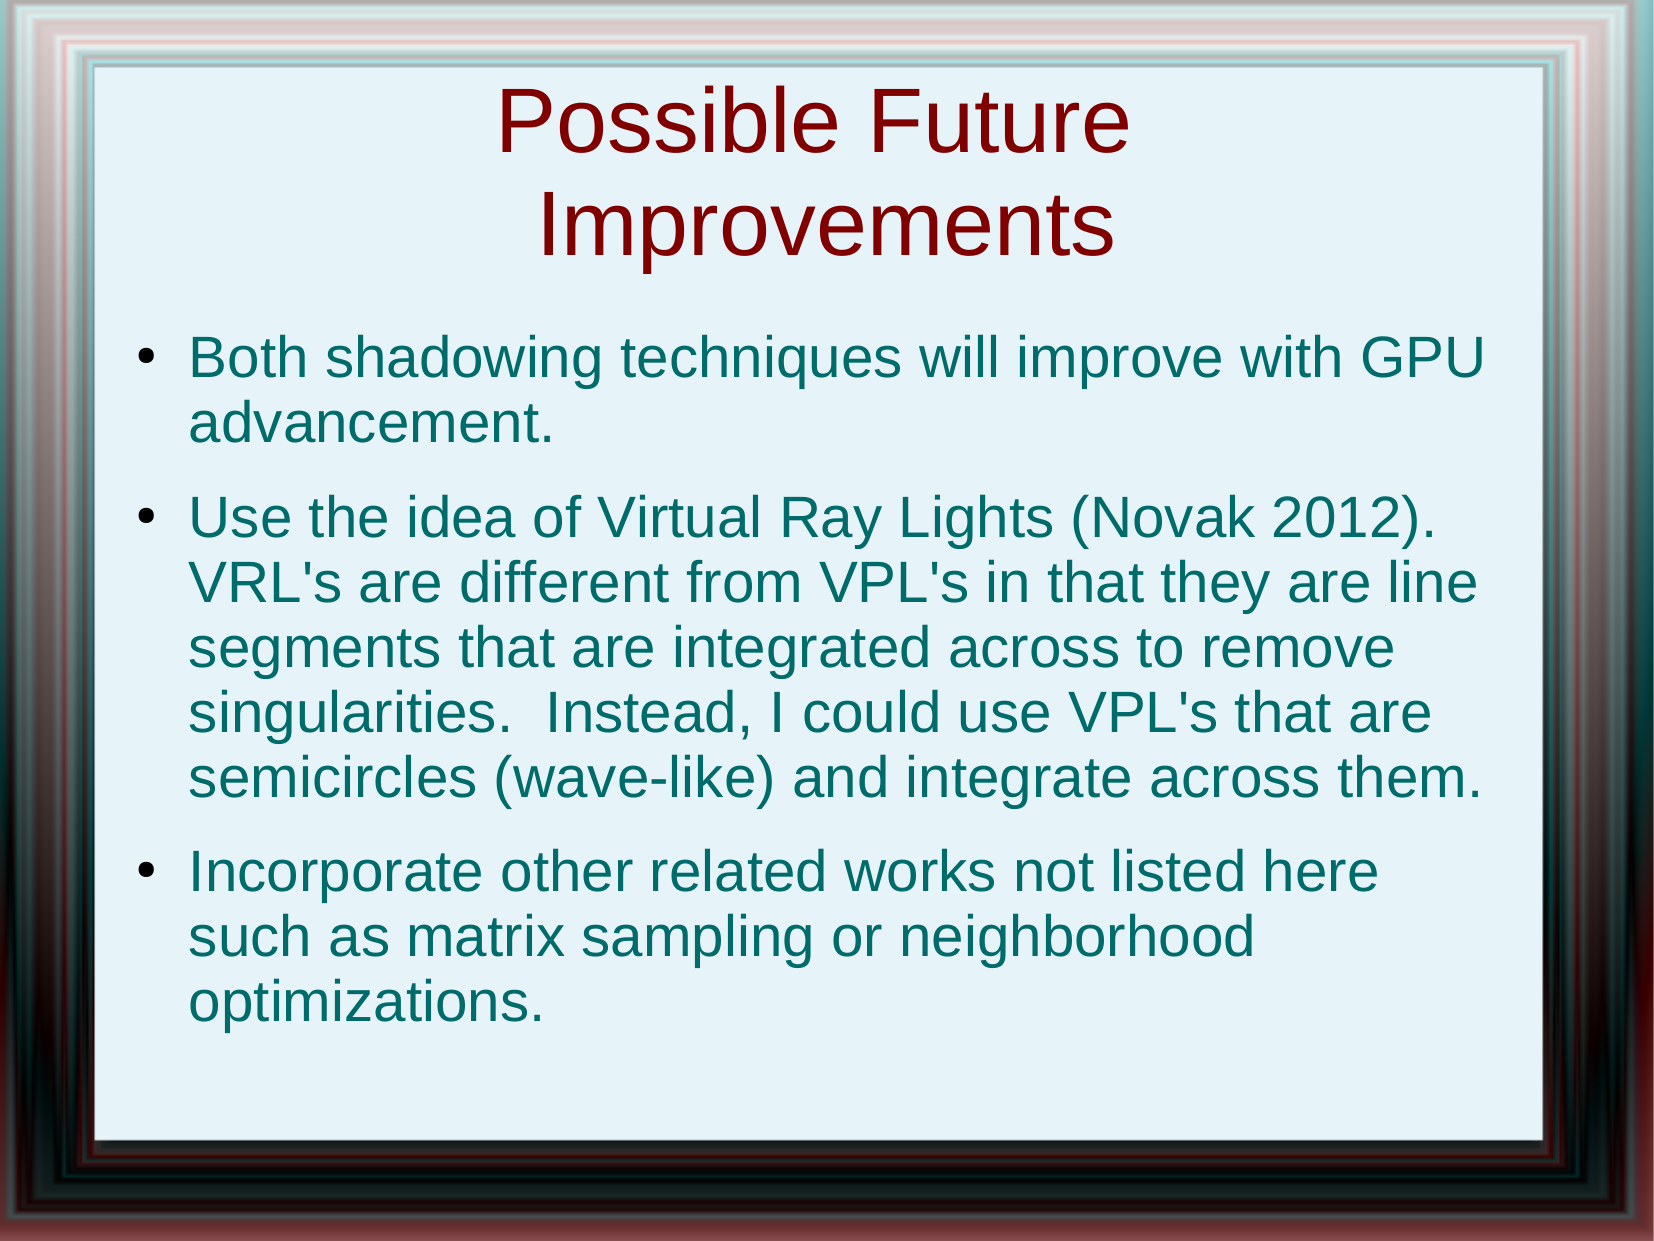

# Possible Future Improvements
Both shadowing techniques will improve with GPU advancement.
Use the idea of Virtual Ray Lights (Novak 2012). VRL's are different from VPL's in that they are line segments that are integrated across to remove singularities. Instead, I could use VPL's that are semicircles (wave-like) and integrate across them.
Incorporate other related works not listed here such as matrix sampling or neighborhood optimizations.